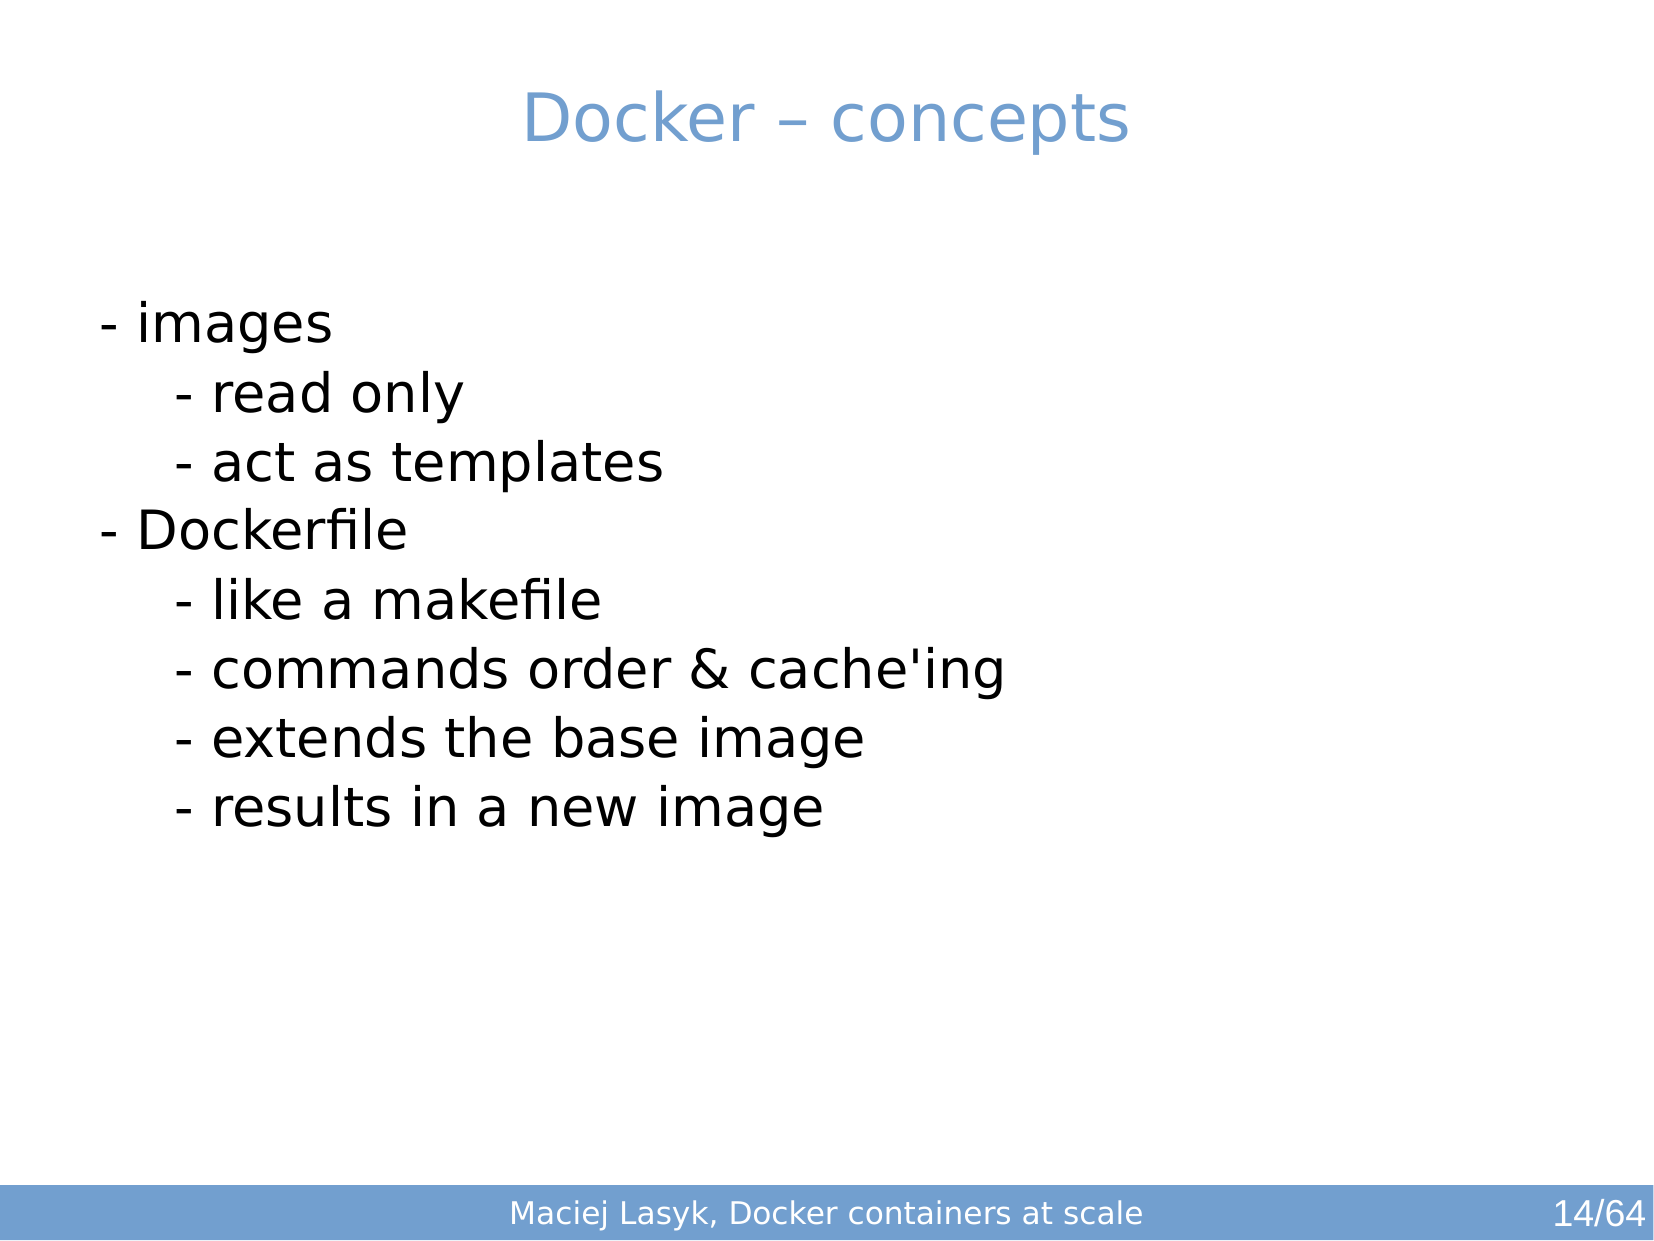

Docker – concepts
- images
	- read only
	- act as templates
- Dockerfile
	- like a makefile
	- commands order & cache'ing
	- extends the base image
	- results in a new image
 14/64
Maciej Lasyk, Docker containers at scale